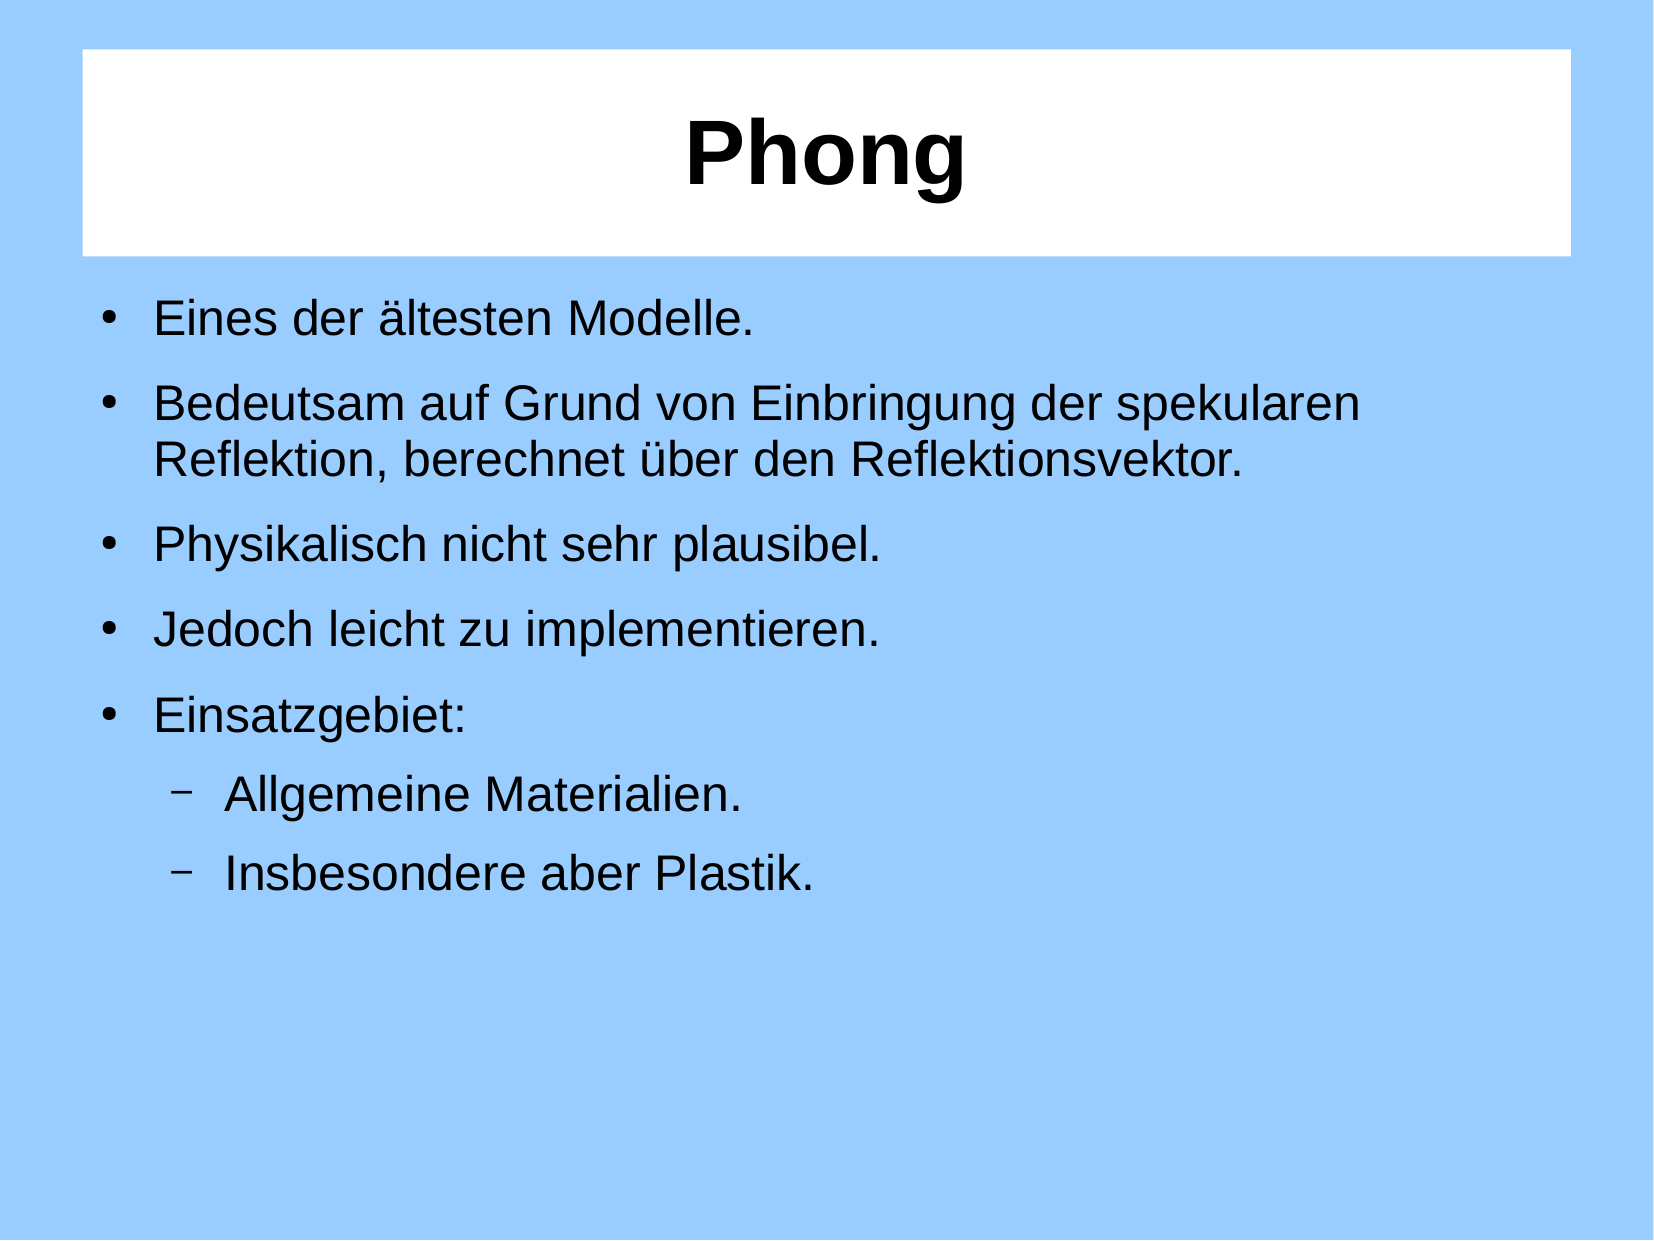

# Phong
Eines der ältesten Modelle.
Bedeutsam auf Grund von Einbringung der spekularen Reflektion, berechnet über den Reflektionsvektor.
Physikalisch nicht sehr plausibel.
Jedoch leicht zu implementieren.
Einsatzgebiet:
Allgemeine Materialien.
Insbesondere aber Plastik.